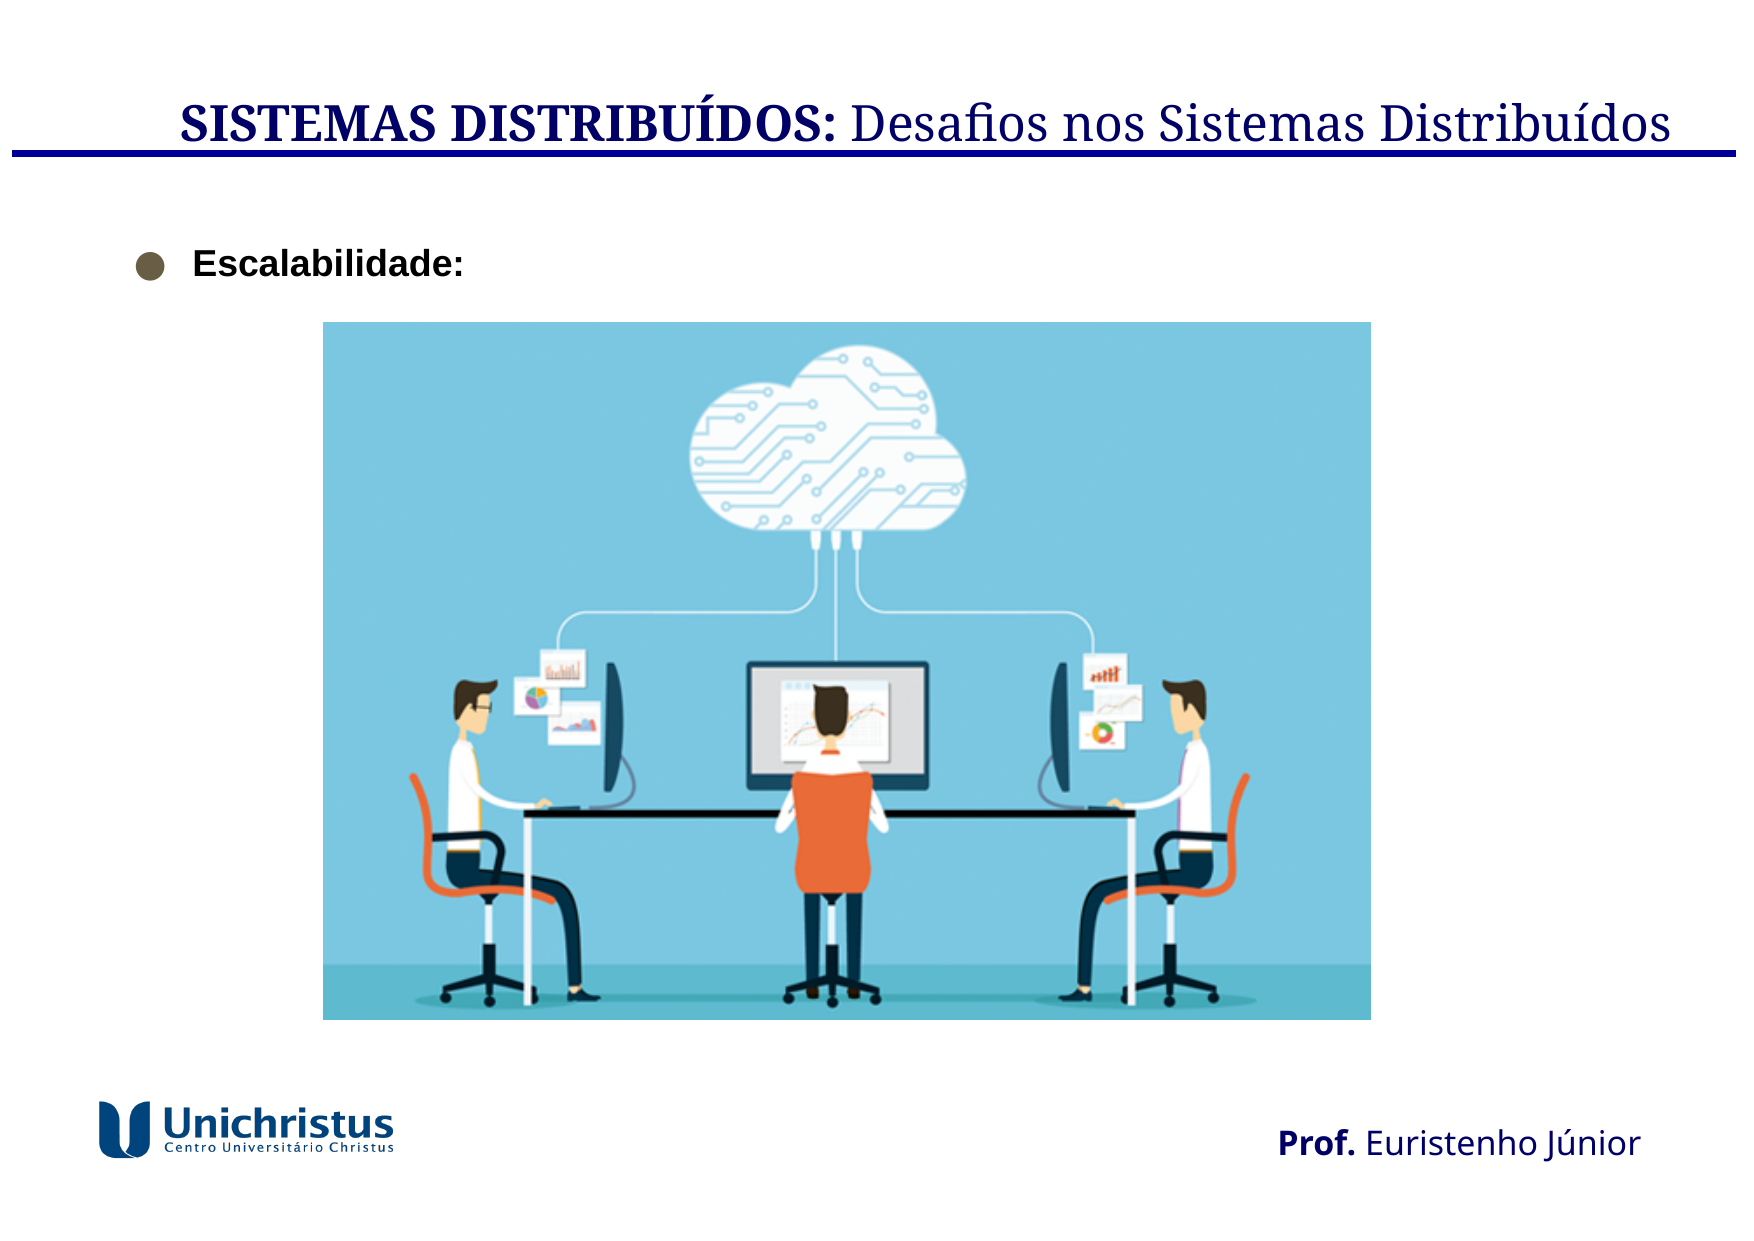

SISTEMAS DISTRIBUÍDOS: Desafios nos Sistemas Distribuídos
Escalabilidade:
Prof. Euristenho Júnior